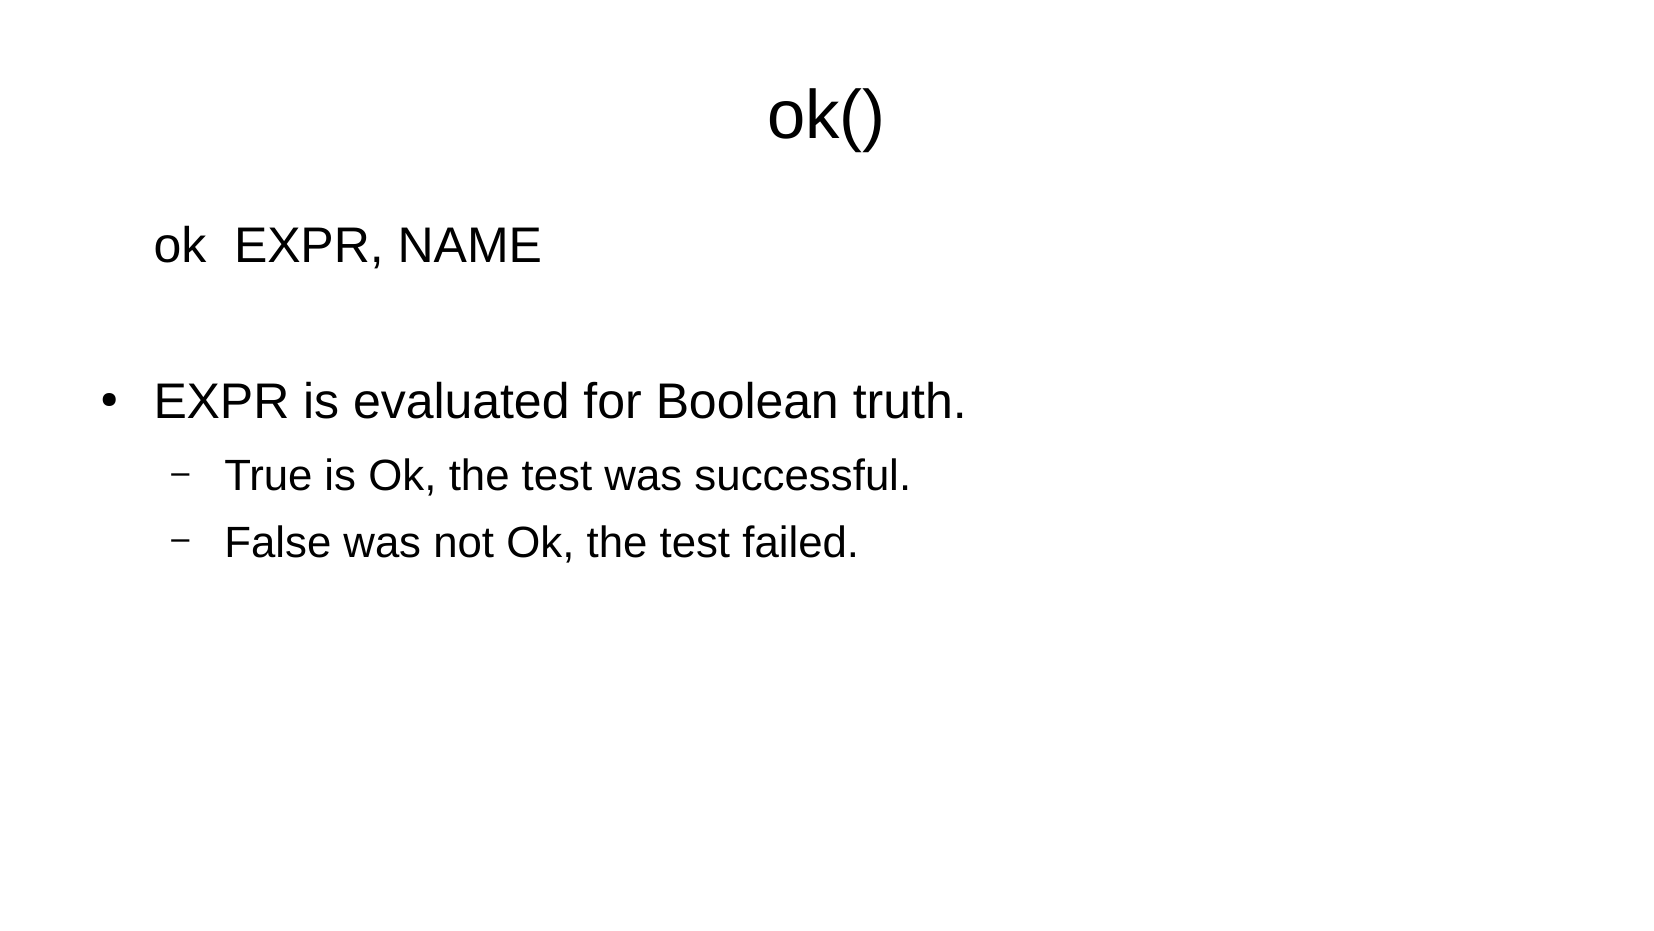

# ok()
ok EXPR, NAME
EXPR is evaluated for Boolean truth.
True is Ok, the test was successful.
False was not Ok, the test failed.